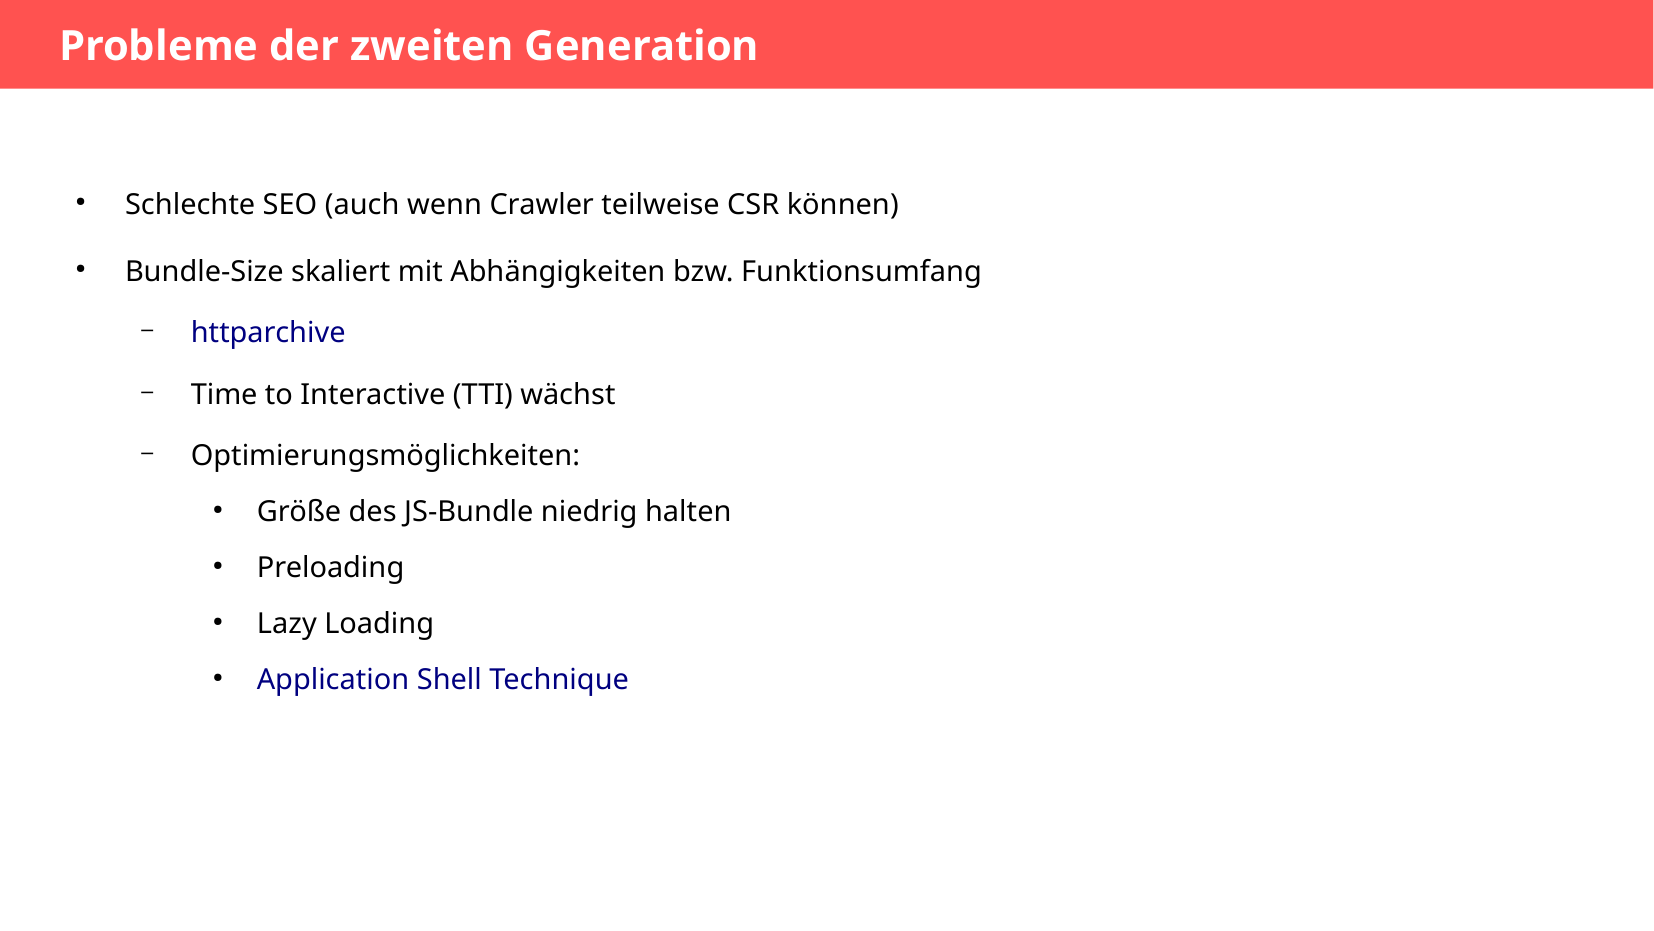

Probleme der zweiten Generation
# Schlechte SEO (auch wenn Crawler teilweise CSR können)
Bundle-Size skaliert mit Abhängigkeiten bzw. Funktionsumfang
httparchive
Time to Interactive (TTI) wächst
Optimierungsmöglichkeiten:
Größe des JS-Bundle niedrig halten
Preloading
Lazy Loading
Application Shell Technique